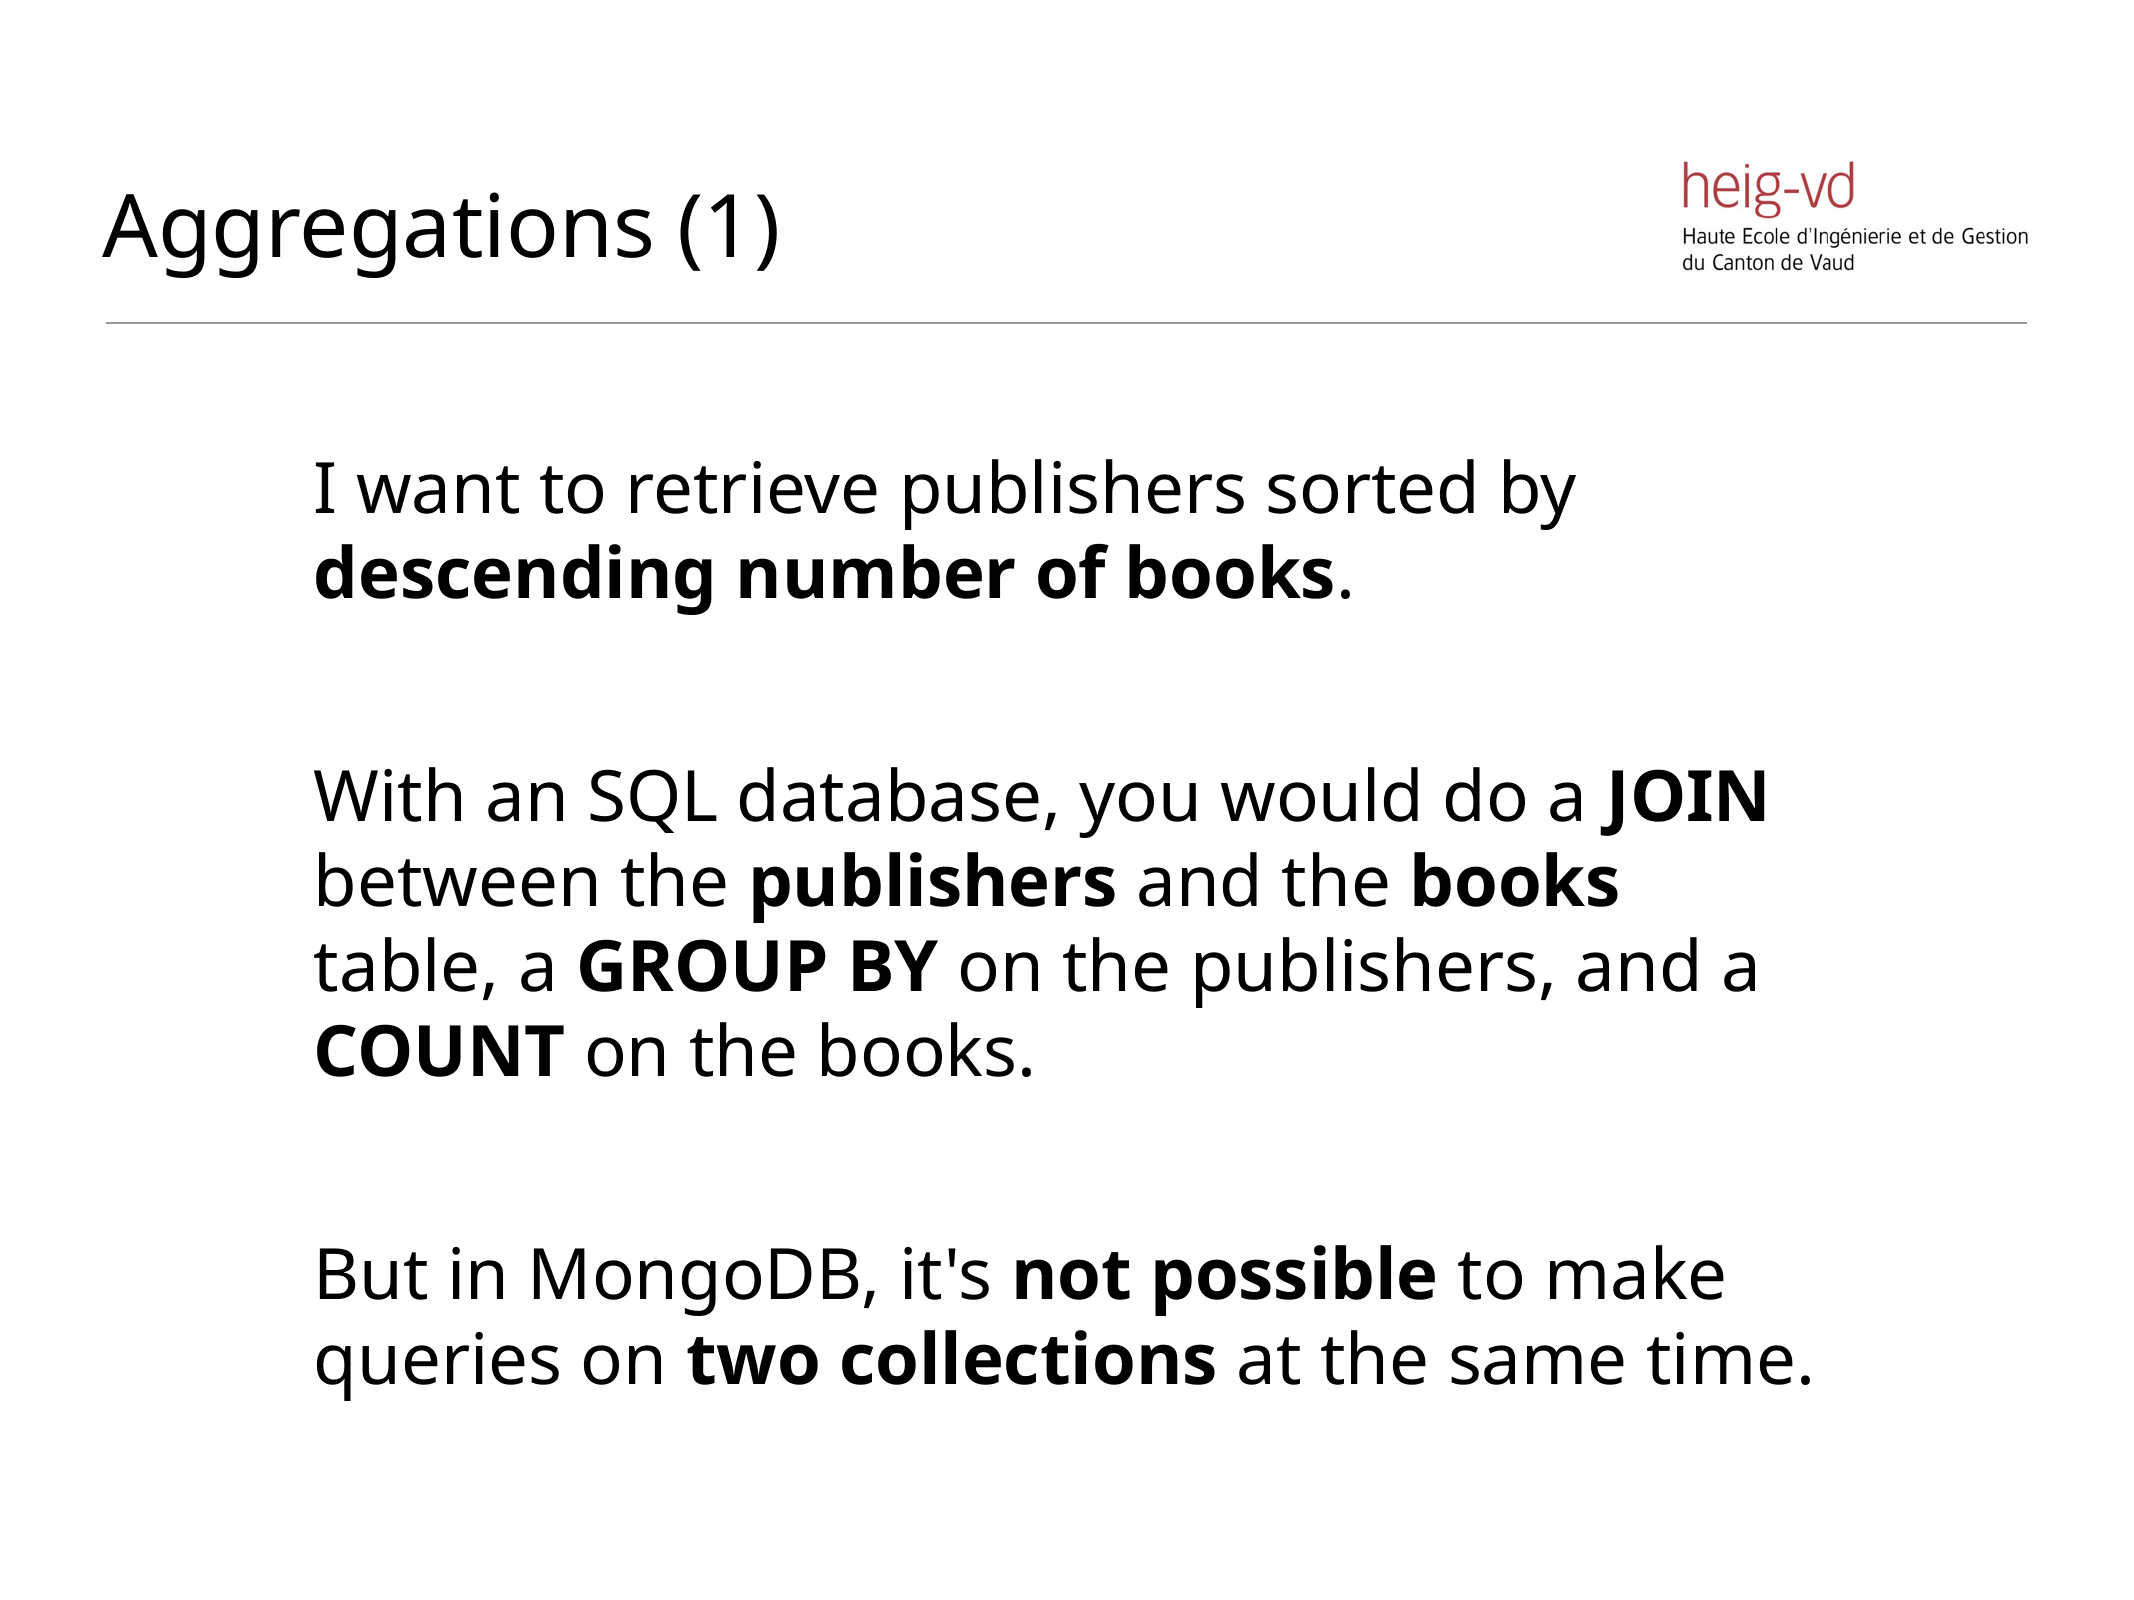

# Aggregations (1)
I want to retrieve publishers sorted by descending number of books.
With an SQL database, you would do a JOIN between the publishers and the books table, a GROUP BY on the publishers, and a COUNT on the books.
But in MongoDB, it's not possible to make queries on two collections at the same time.